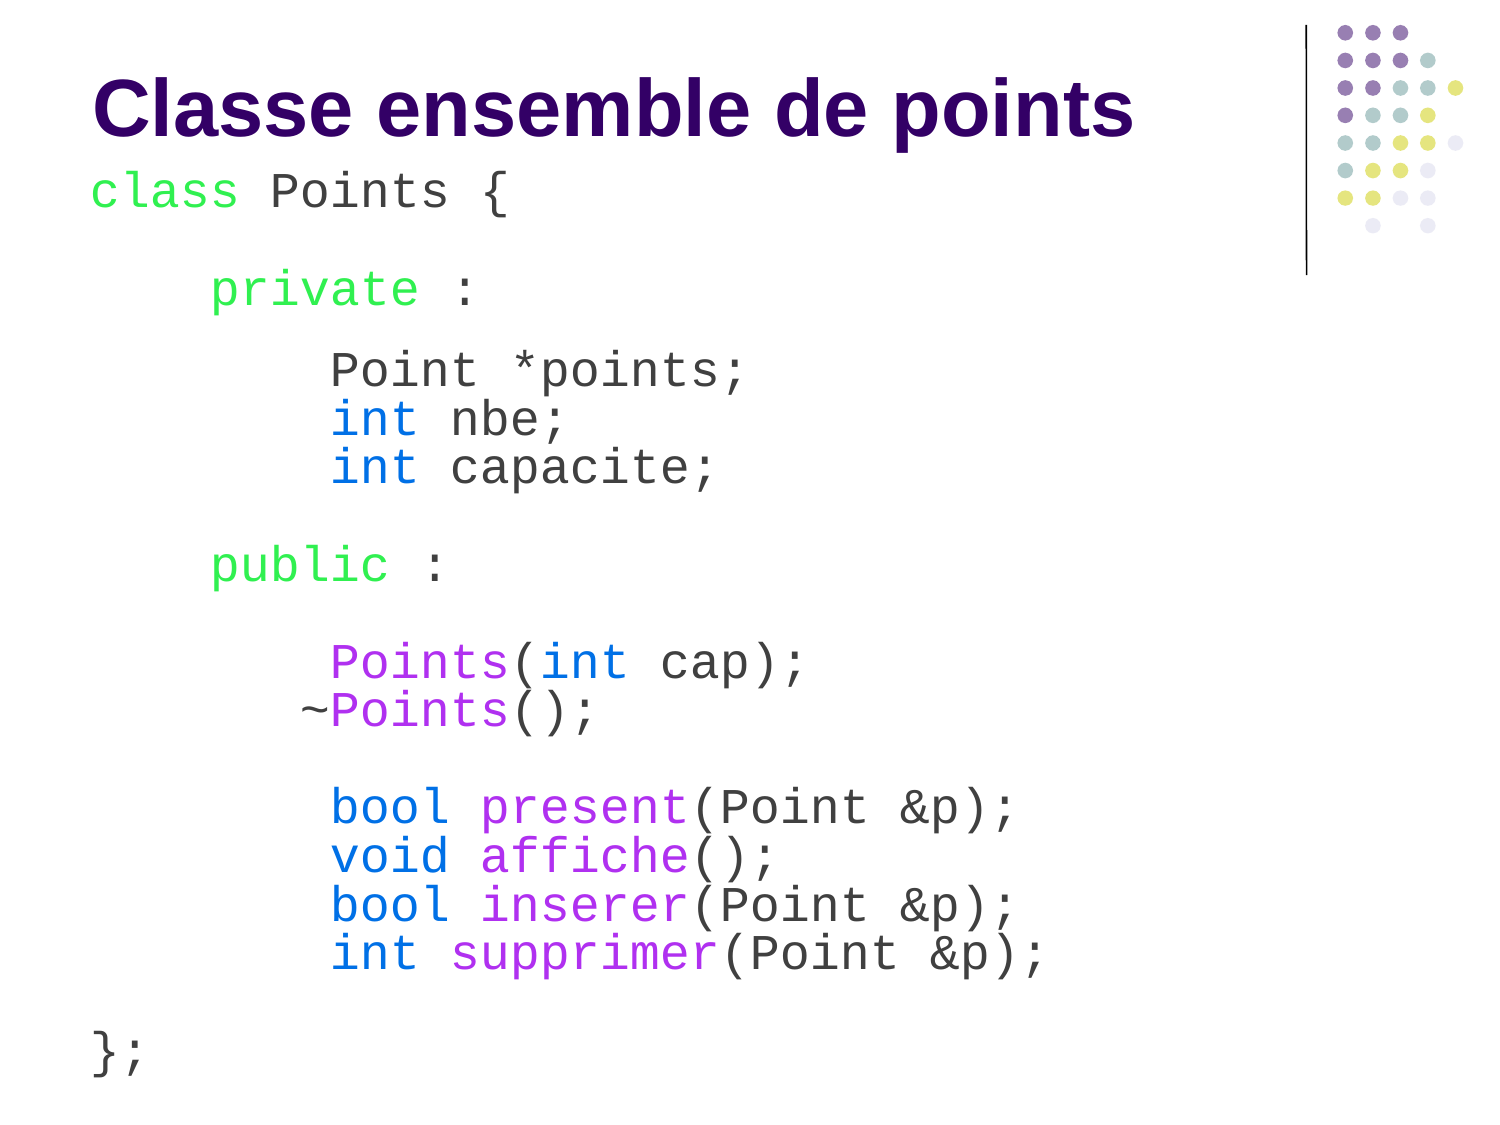

# Classe ensemble de points
class Points {
 private :
 Point *points;
 int nbe;
 int capacite;
 public :
 Points(int cap);
 ~Points();
 bool present(Point &p);
 void affiche();
 bool inserer(Point &p);
 int supprimer(Point &p);
};